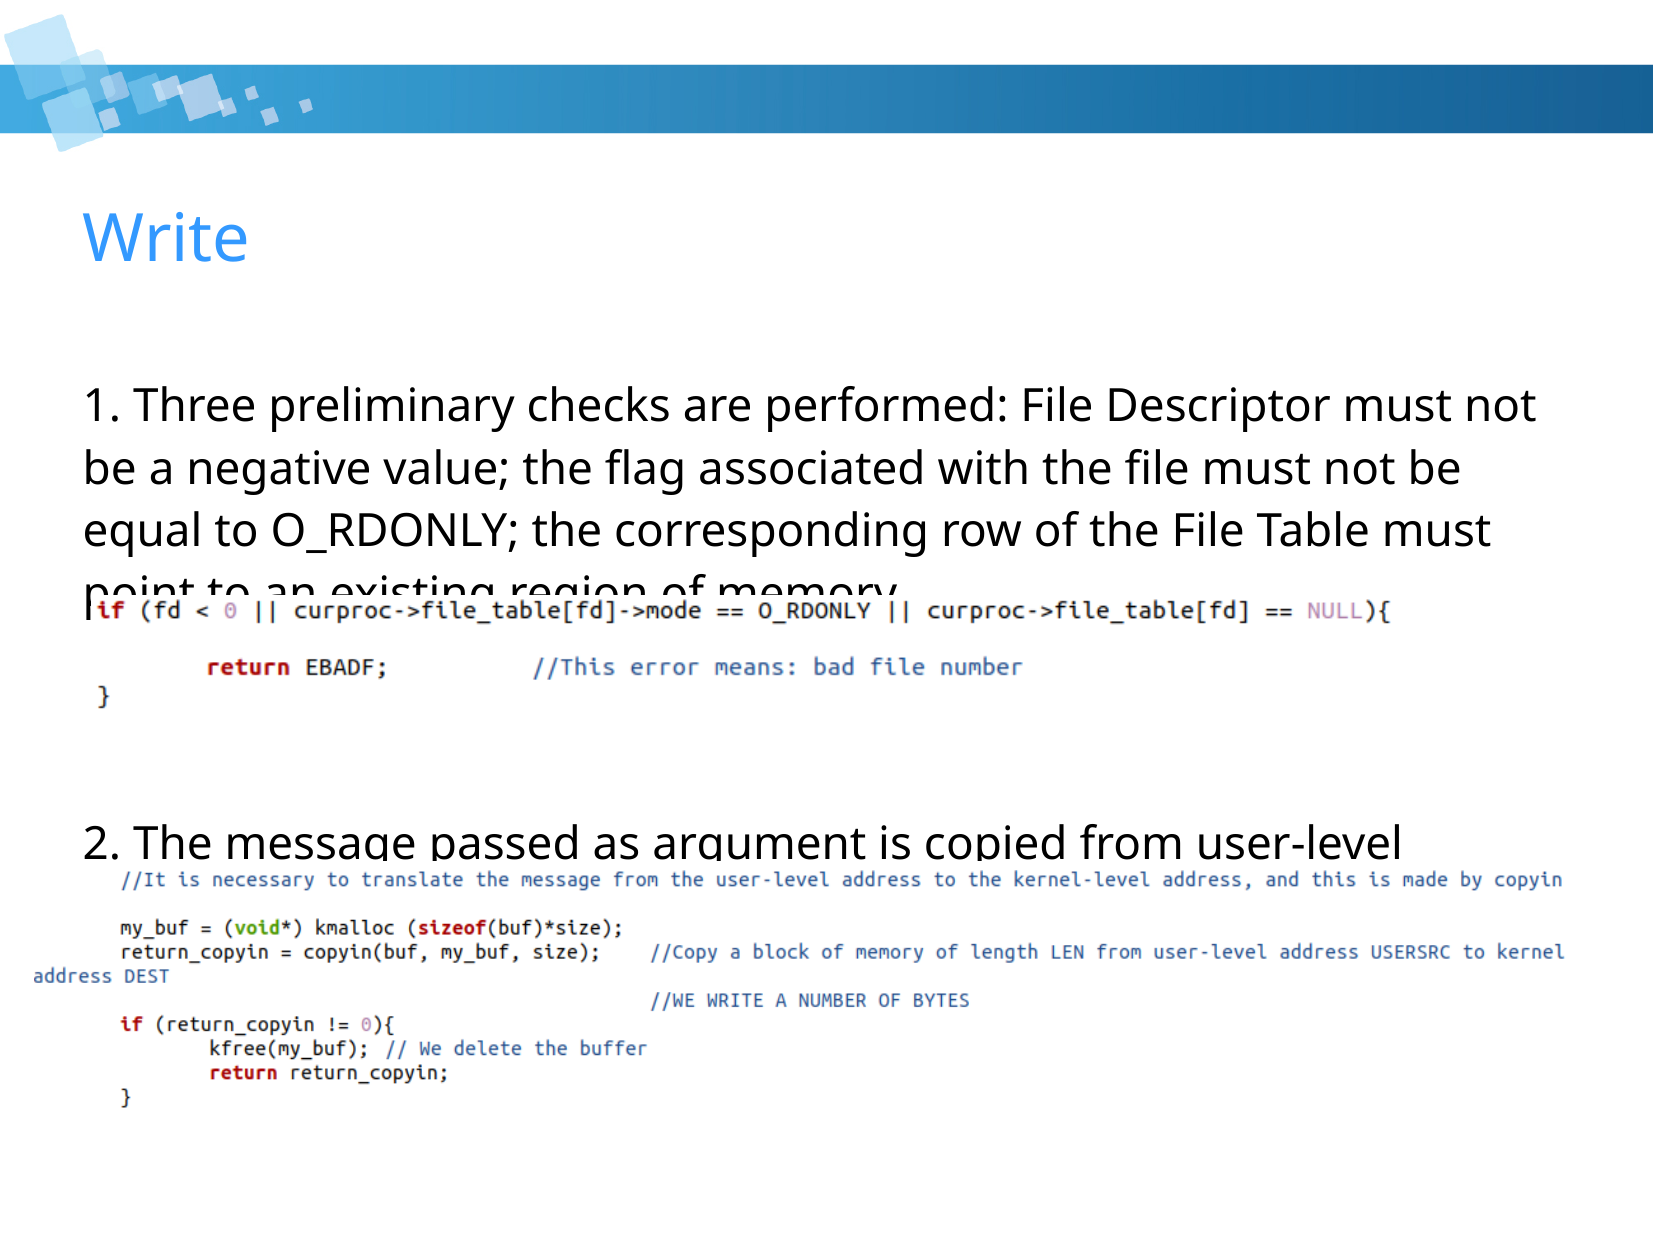

# Write
1. Three preliminary checks are performed: File Descriptor must not be a negative value; the flag associated with the file must not be equal to O_RDONLY; the corresponding row of the File Table must point to an existing region of memory.
2. The message passed as argument is copied from user-level address to kernel address.